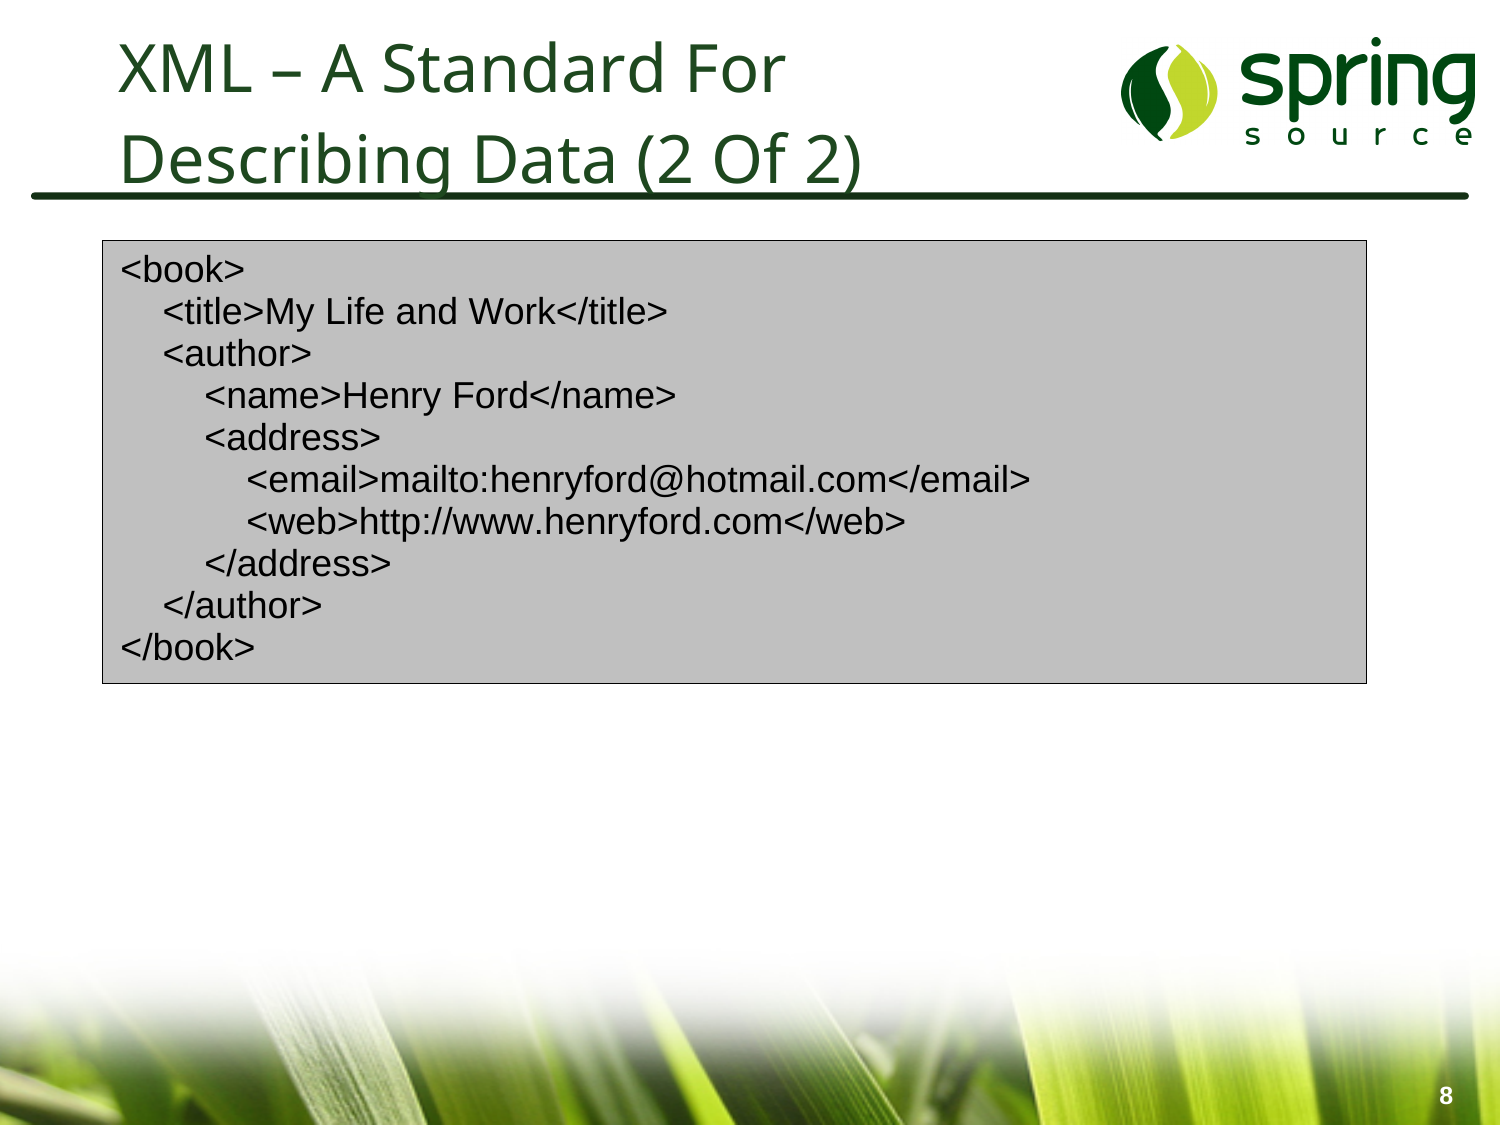

# XML – A Standard For Describing Data (2 Of 2)
<book>
 <title>My Life and Work</title>
 <author>
 <name>Henry Ford</name>
 <address>
 <email>mailto:henryford@hotmail.com</email>
 <web>http://www.henryford.com</web>
 </address>
 </author>
</book>